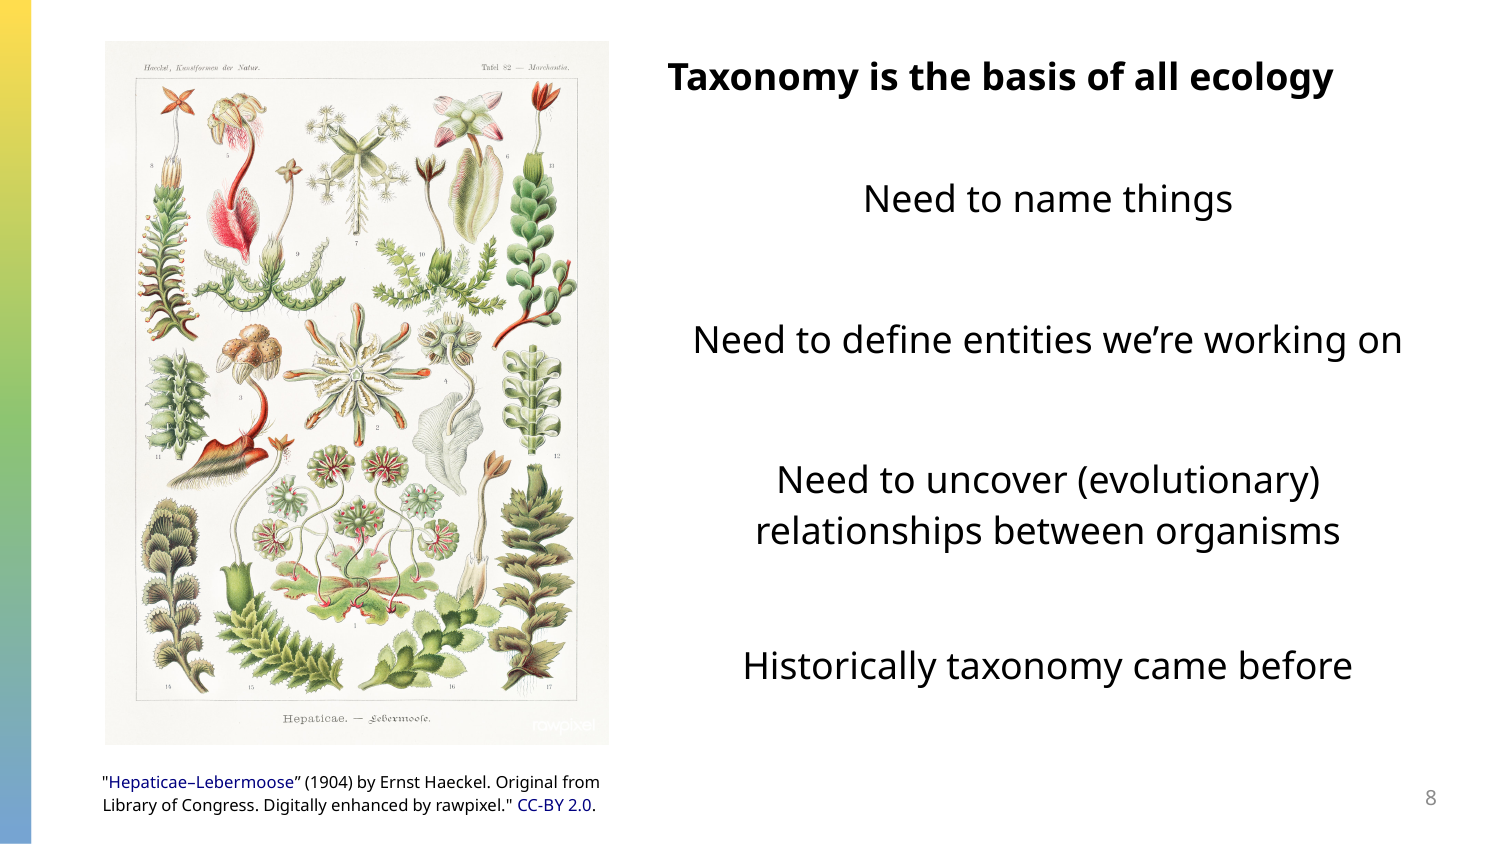

# Taxonomy is the basis of all ecology
Need to name things
Need to define entities we’re working on
Need to uncover (evolutionary) relationships between organisms
Historically taxonomy came before
"Hepaticae–Lebermoose” (1904) by Ernst Haeckel. Original from Library of Congress. Digitally enhanced by rawpixel." CC-BY 2.0.
8